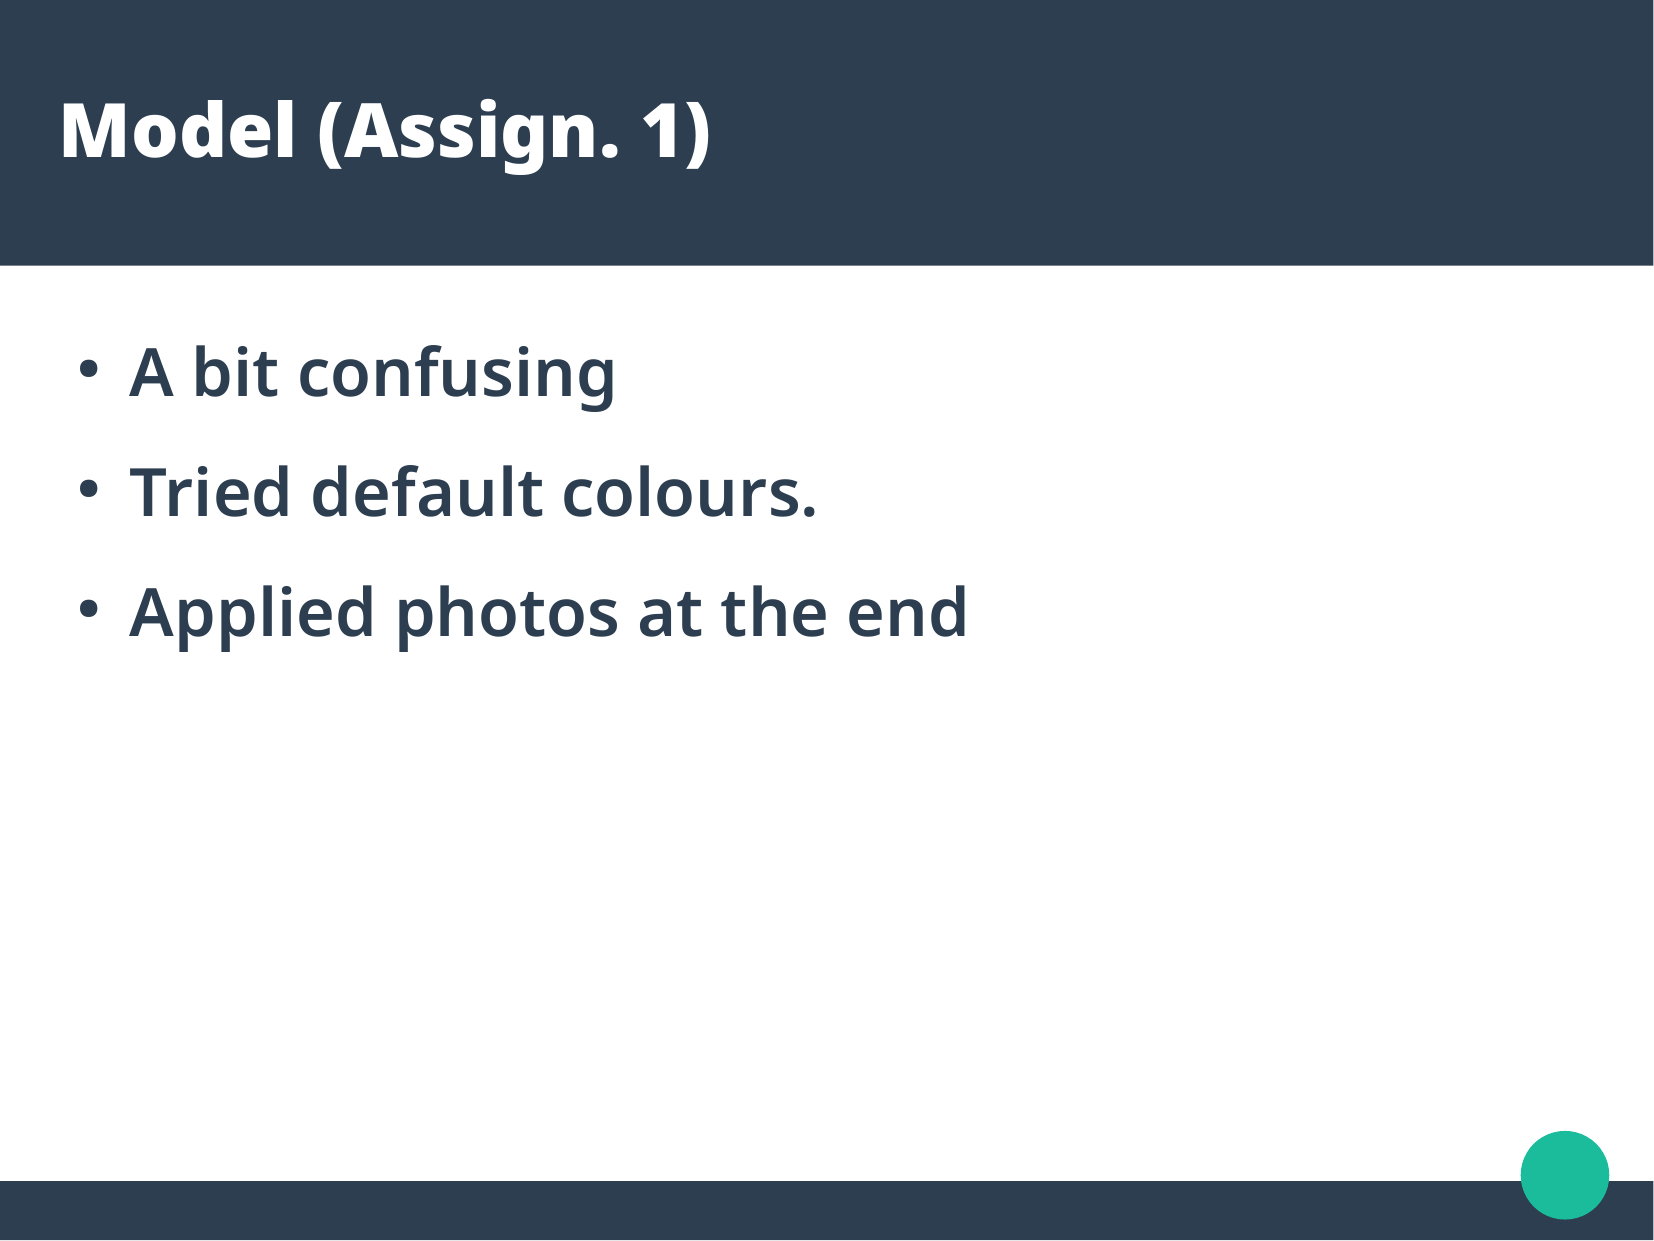

# Model (Assign. 1)
A bit confusing
Tried default colours.
Applied photos at the end